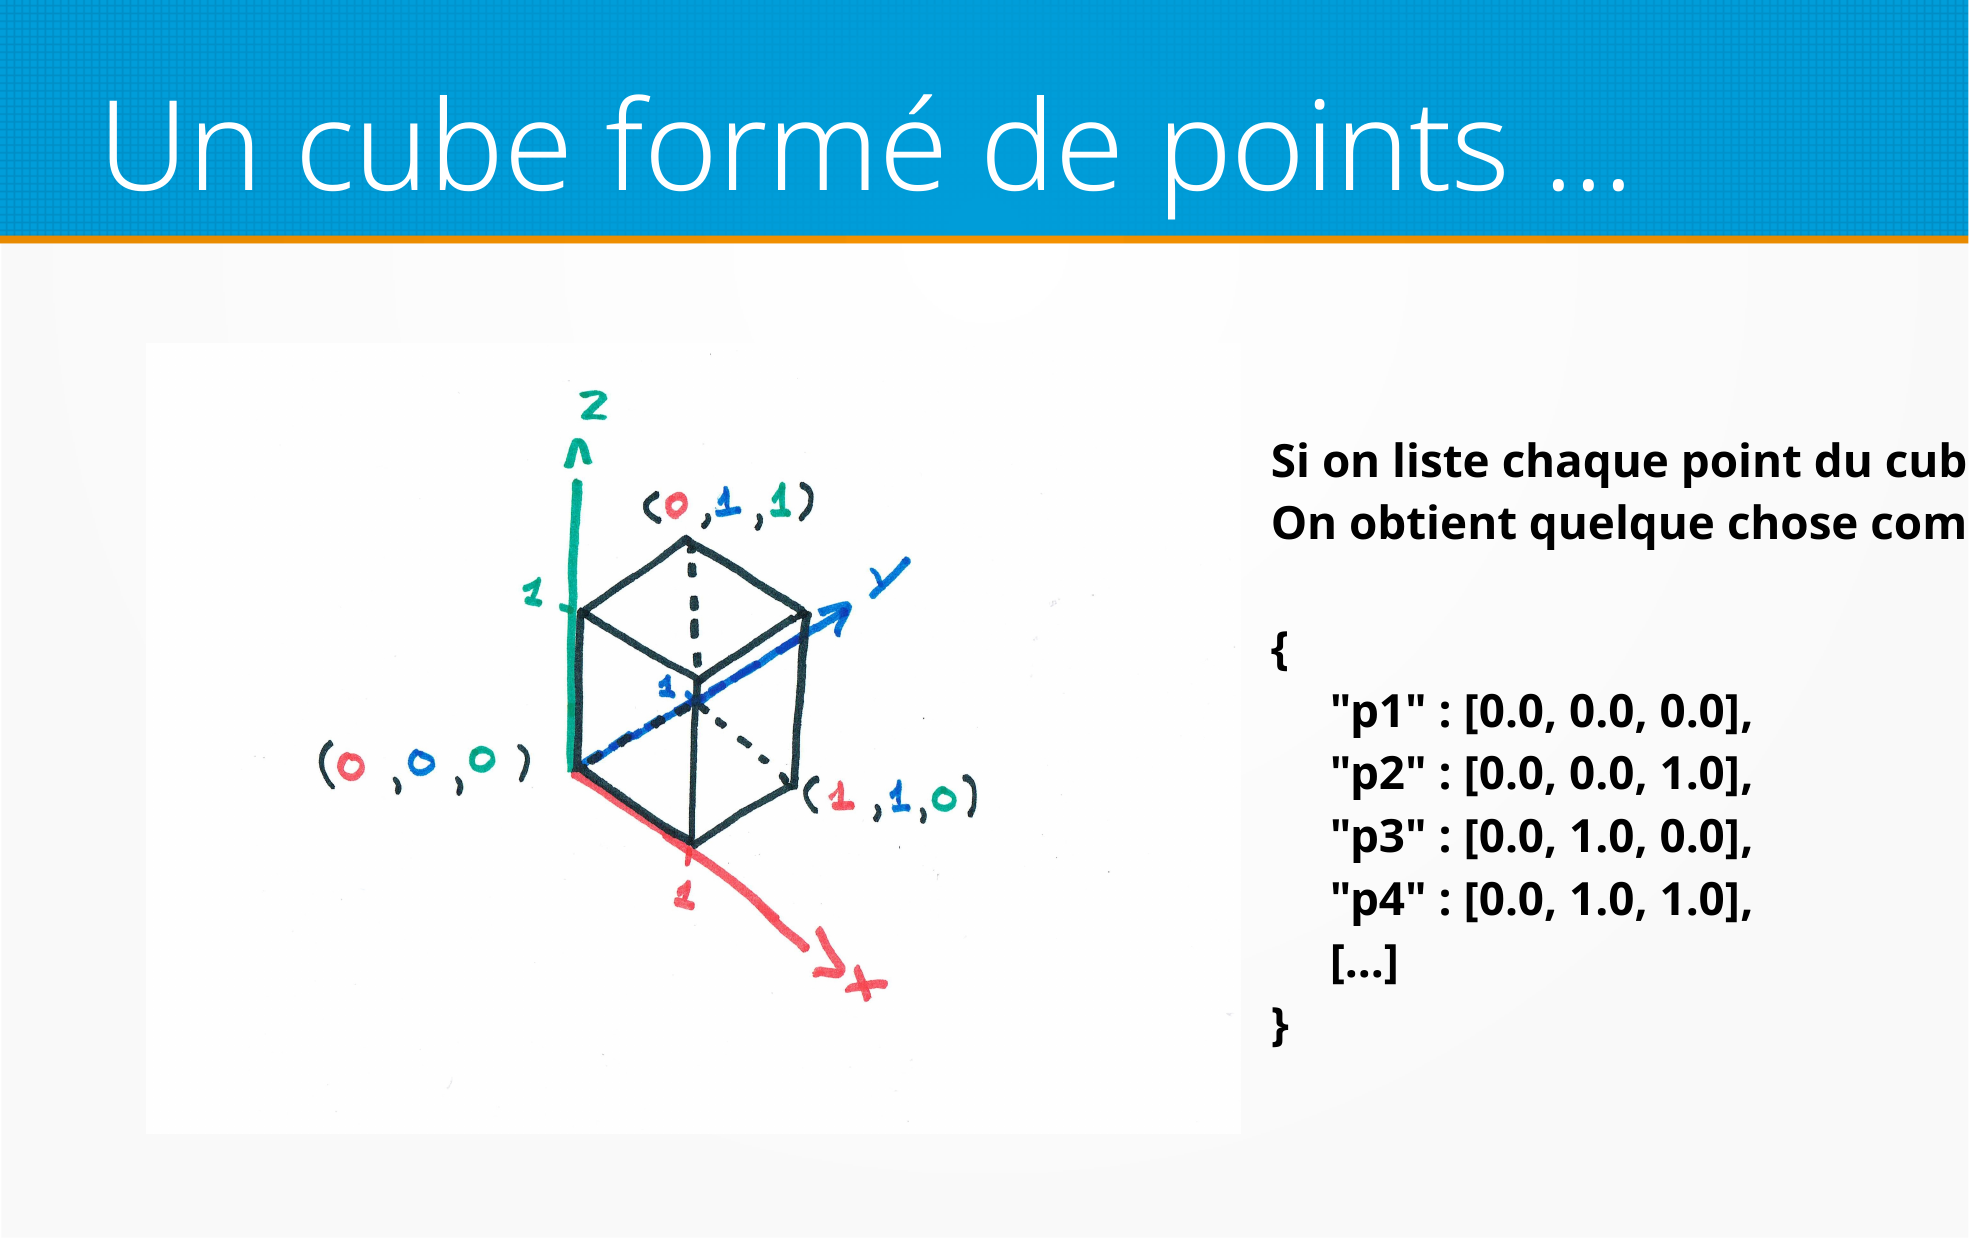

# Un cube formé de points ...
Si on liste chaque point du cube,
On obtient quelque chose comme
{
	"p1" : [0.0, 0.0, 0.0],
	"p2" : [0.0, 0.0, 1.0],
	"p3" : [0.0, 1.0, 0.0],
	"p4" : [0.0, 1.0, 1.0],
	[...]
}